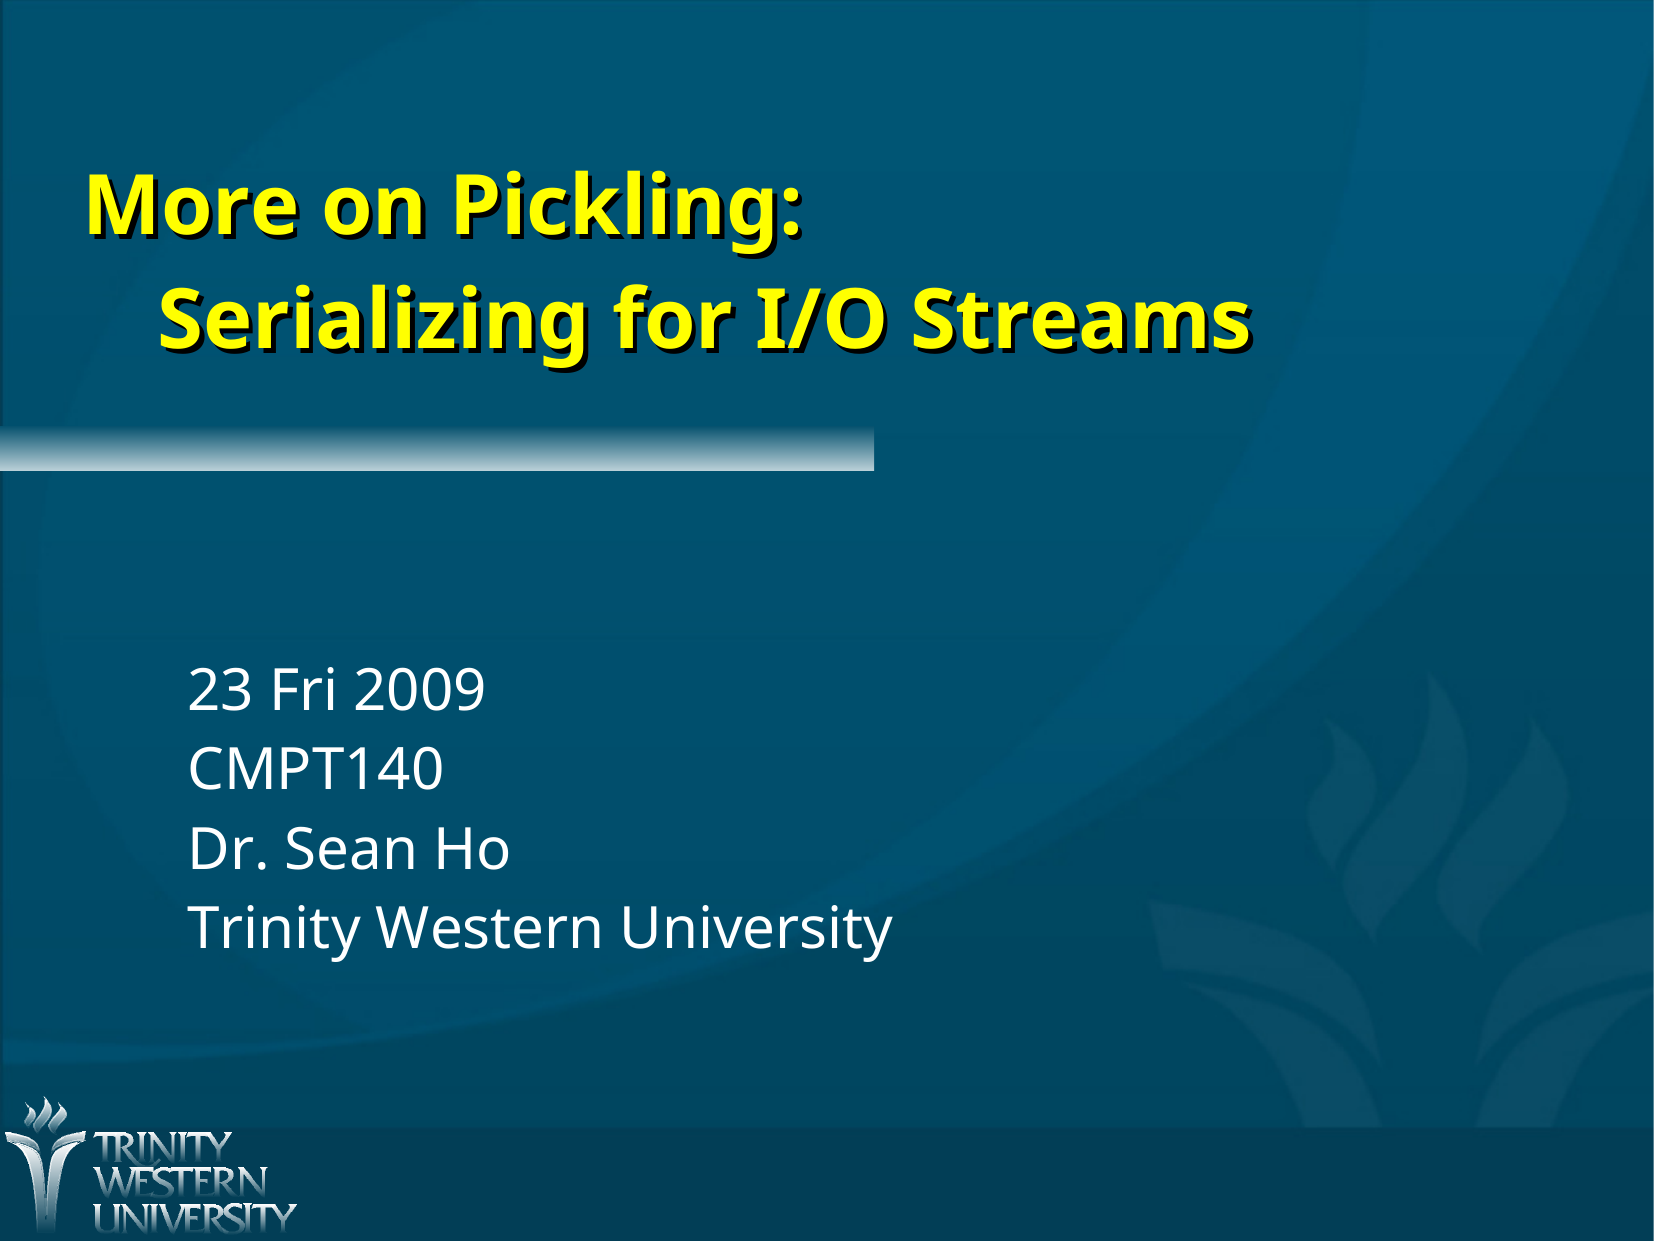

# More on Pickling: Serializing for I/O Streams
23 Fri 2009
CMPT140
Dr. Sean Ho
Trinity Western University